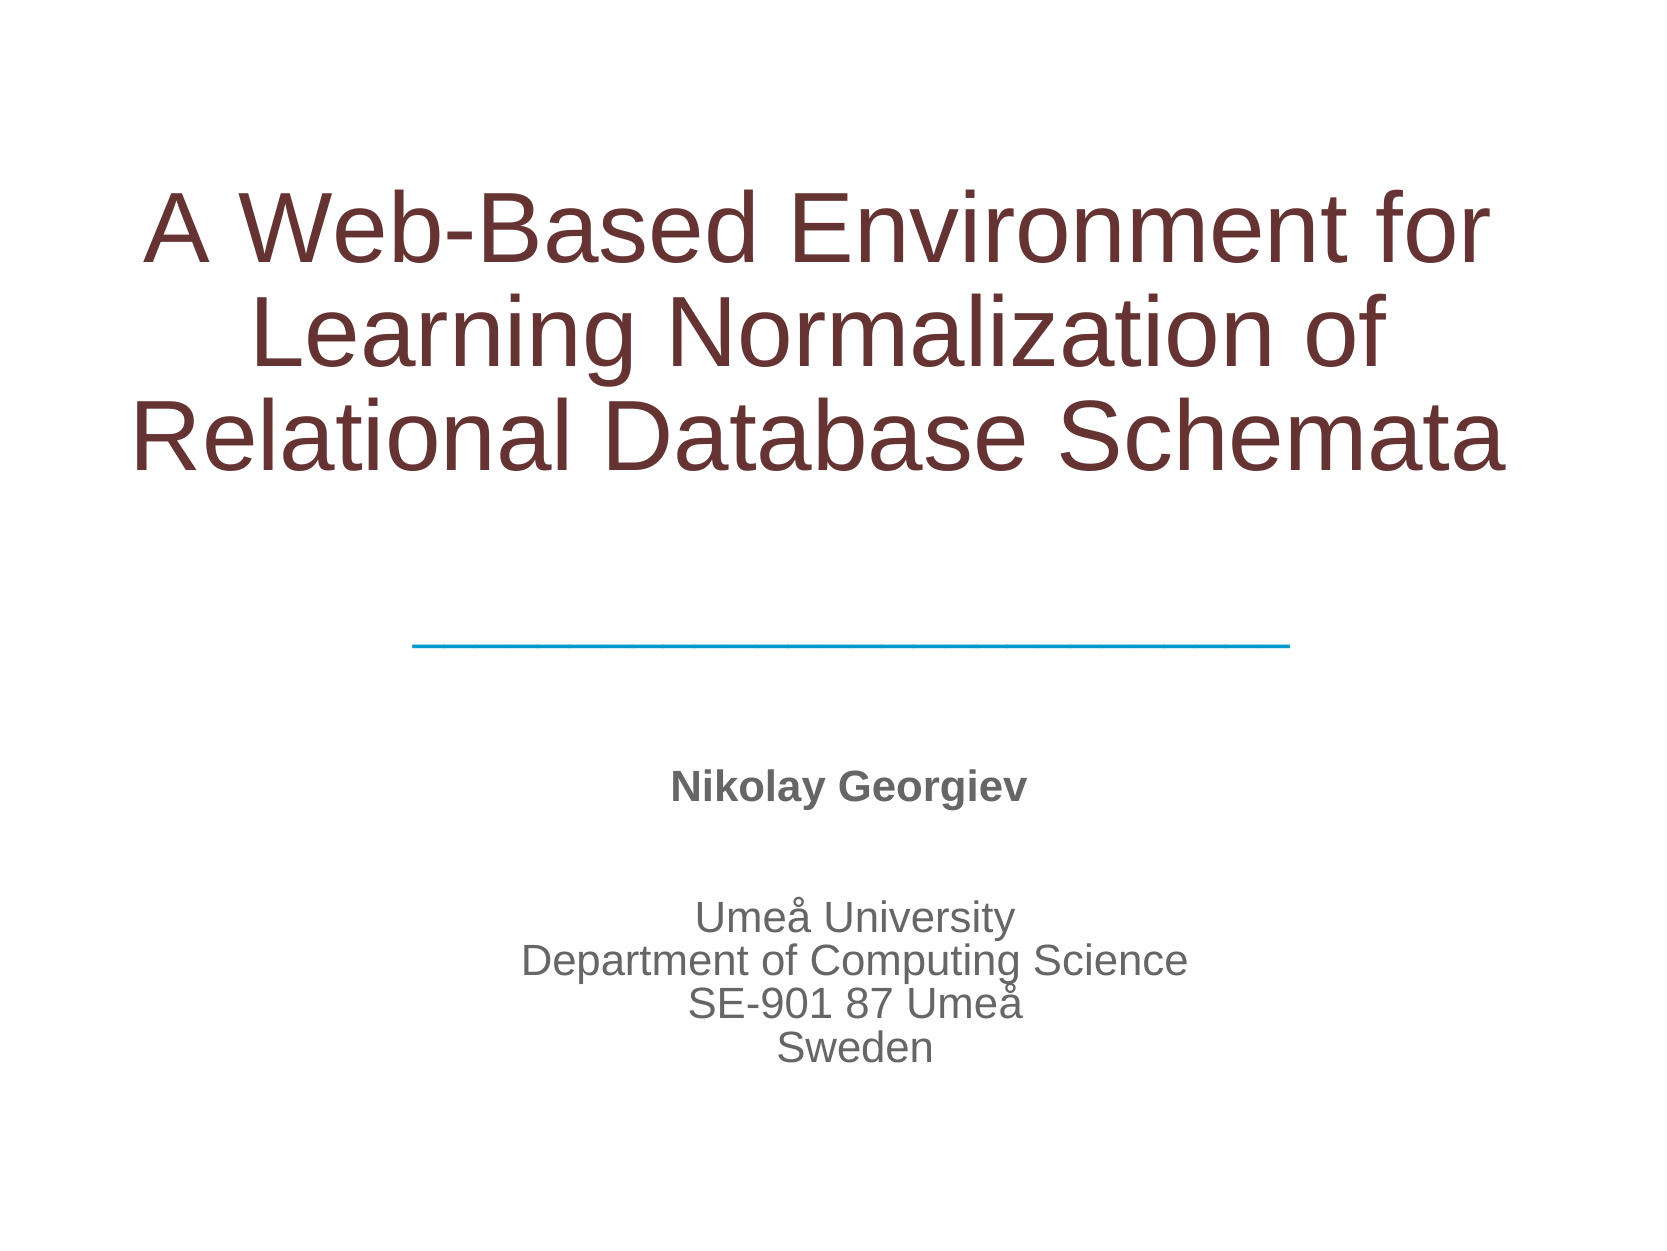

# A Web-Based Environment for Learning Normalization of Relational Database Schemata
____________________________
Nikolay Georgiev
Umeå University
Department of Computing Science
SE-901 87 Umeå
Sweden